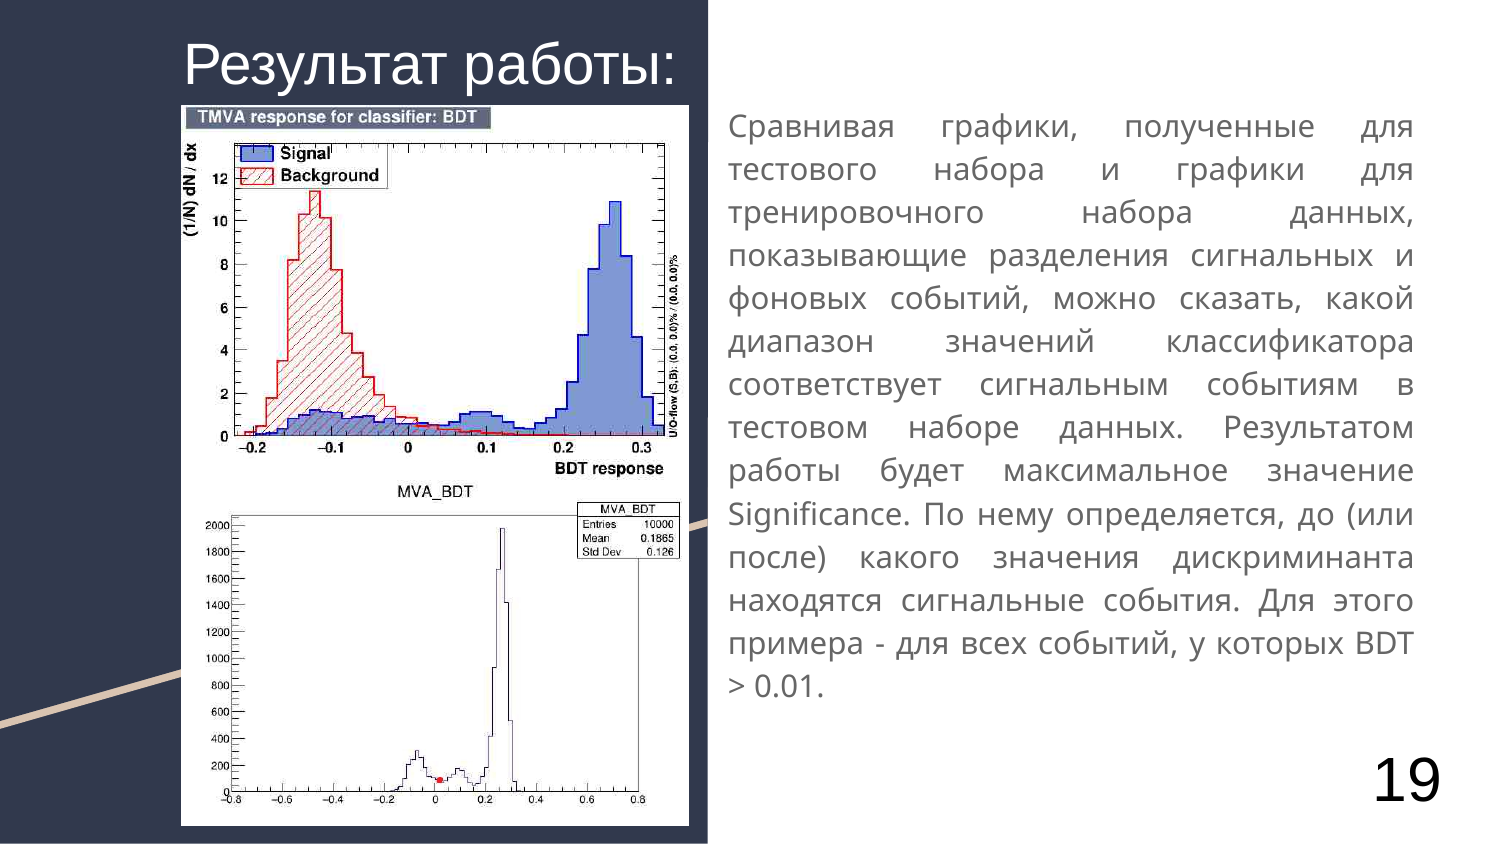

# Результат работы:
Сравнивая графики, полученные для тестового набора и графики для тренировочного набора данных, показывающие разделения сигнальных и фоновых событий, можно сказать, какой диапазон значений классификатора соответствует сигнальным событиям в тестовом наборе данных. Результатом работы будет максимальное значение Significance. По нему определяется, до (или после) какого значения дискриминанта находятся сигнальные события. Для этого примера - для всех событий, у которых BDT > 0.01.
19